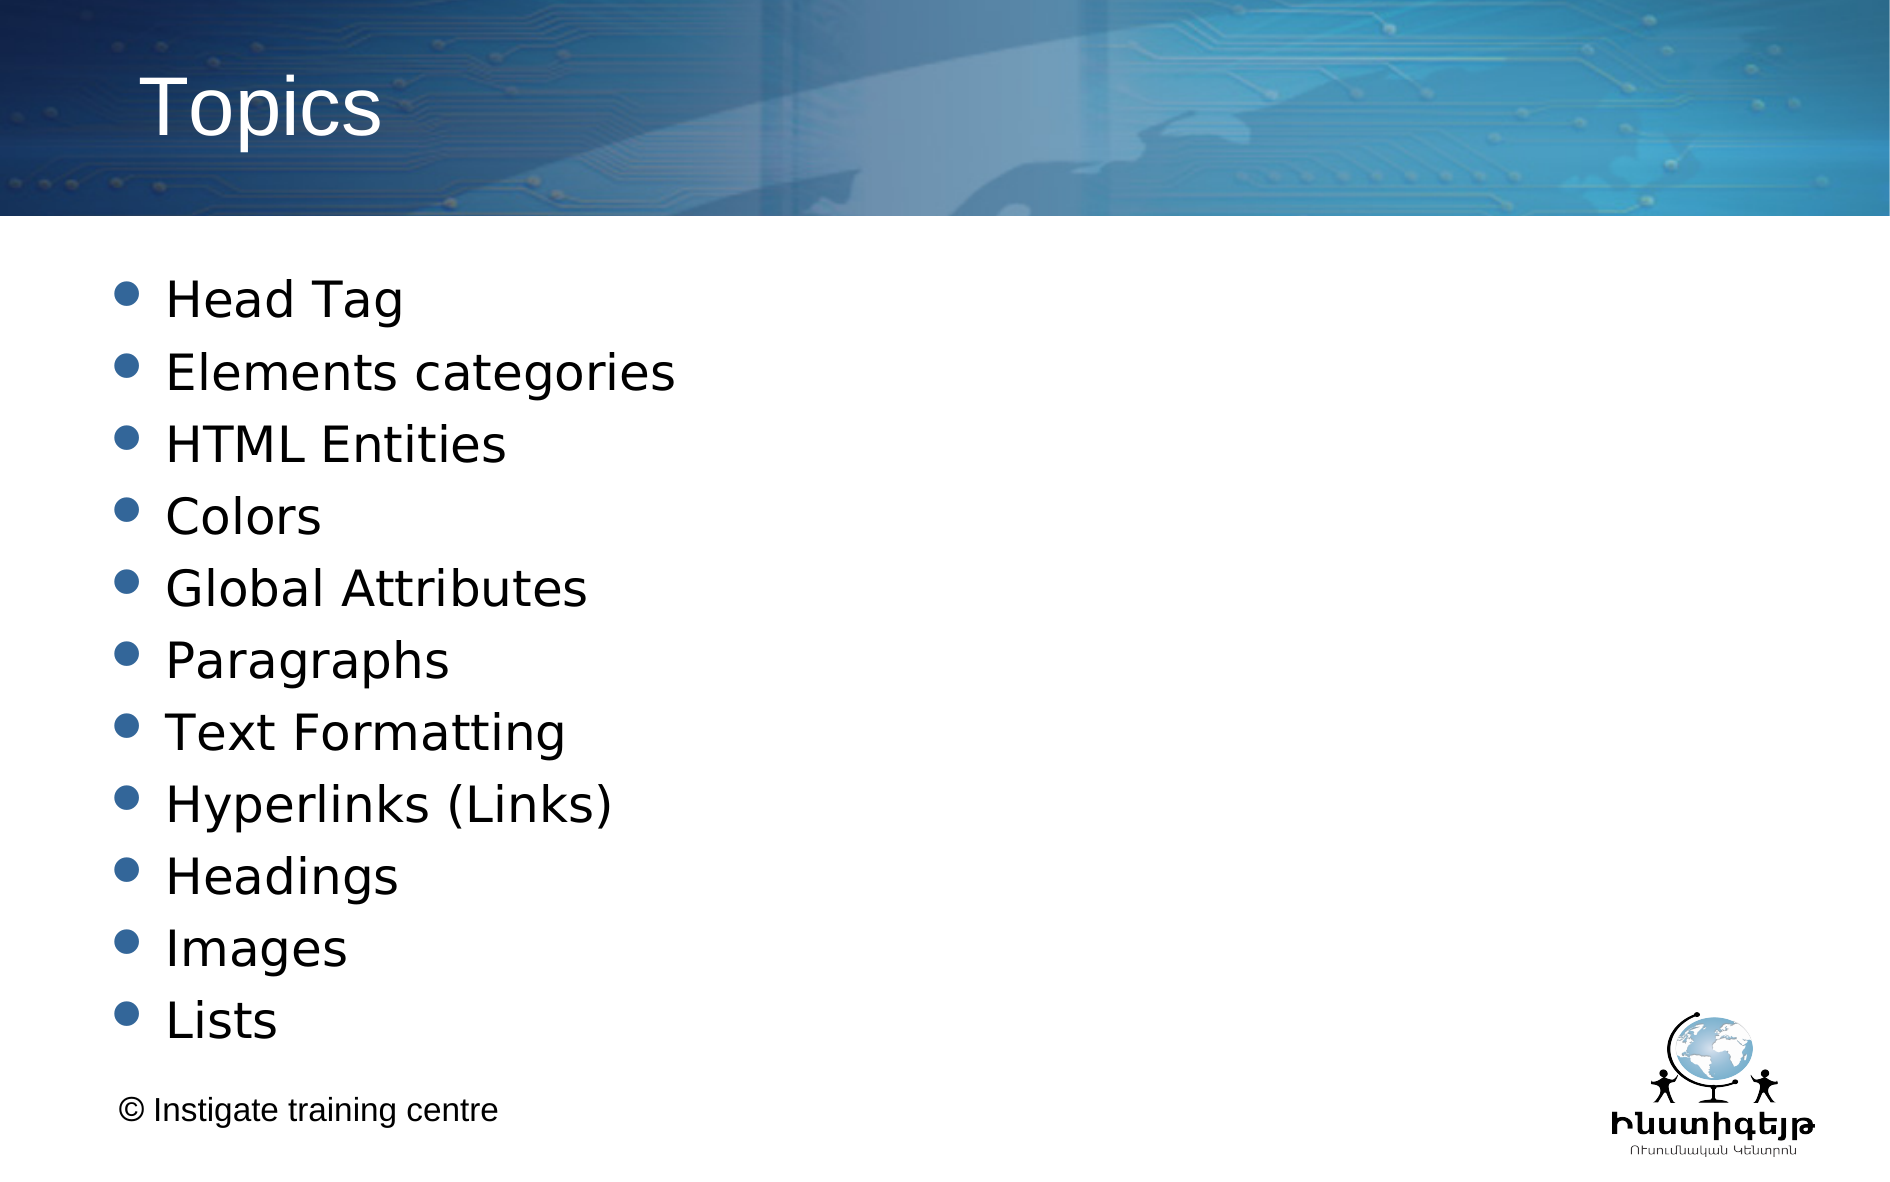

Topics
# Head Tag
Elements categories
HTML Entities
Colors
Global Attributes
Paragraphs
Text Formatting
Hyperlinks (Links)
Headings
Images
Lists